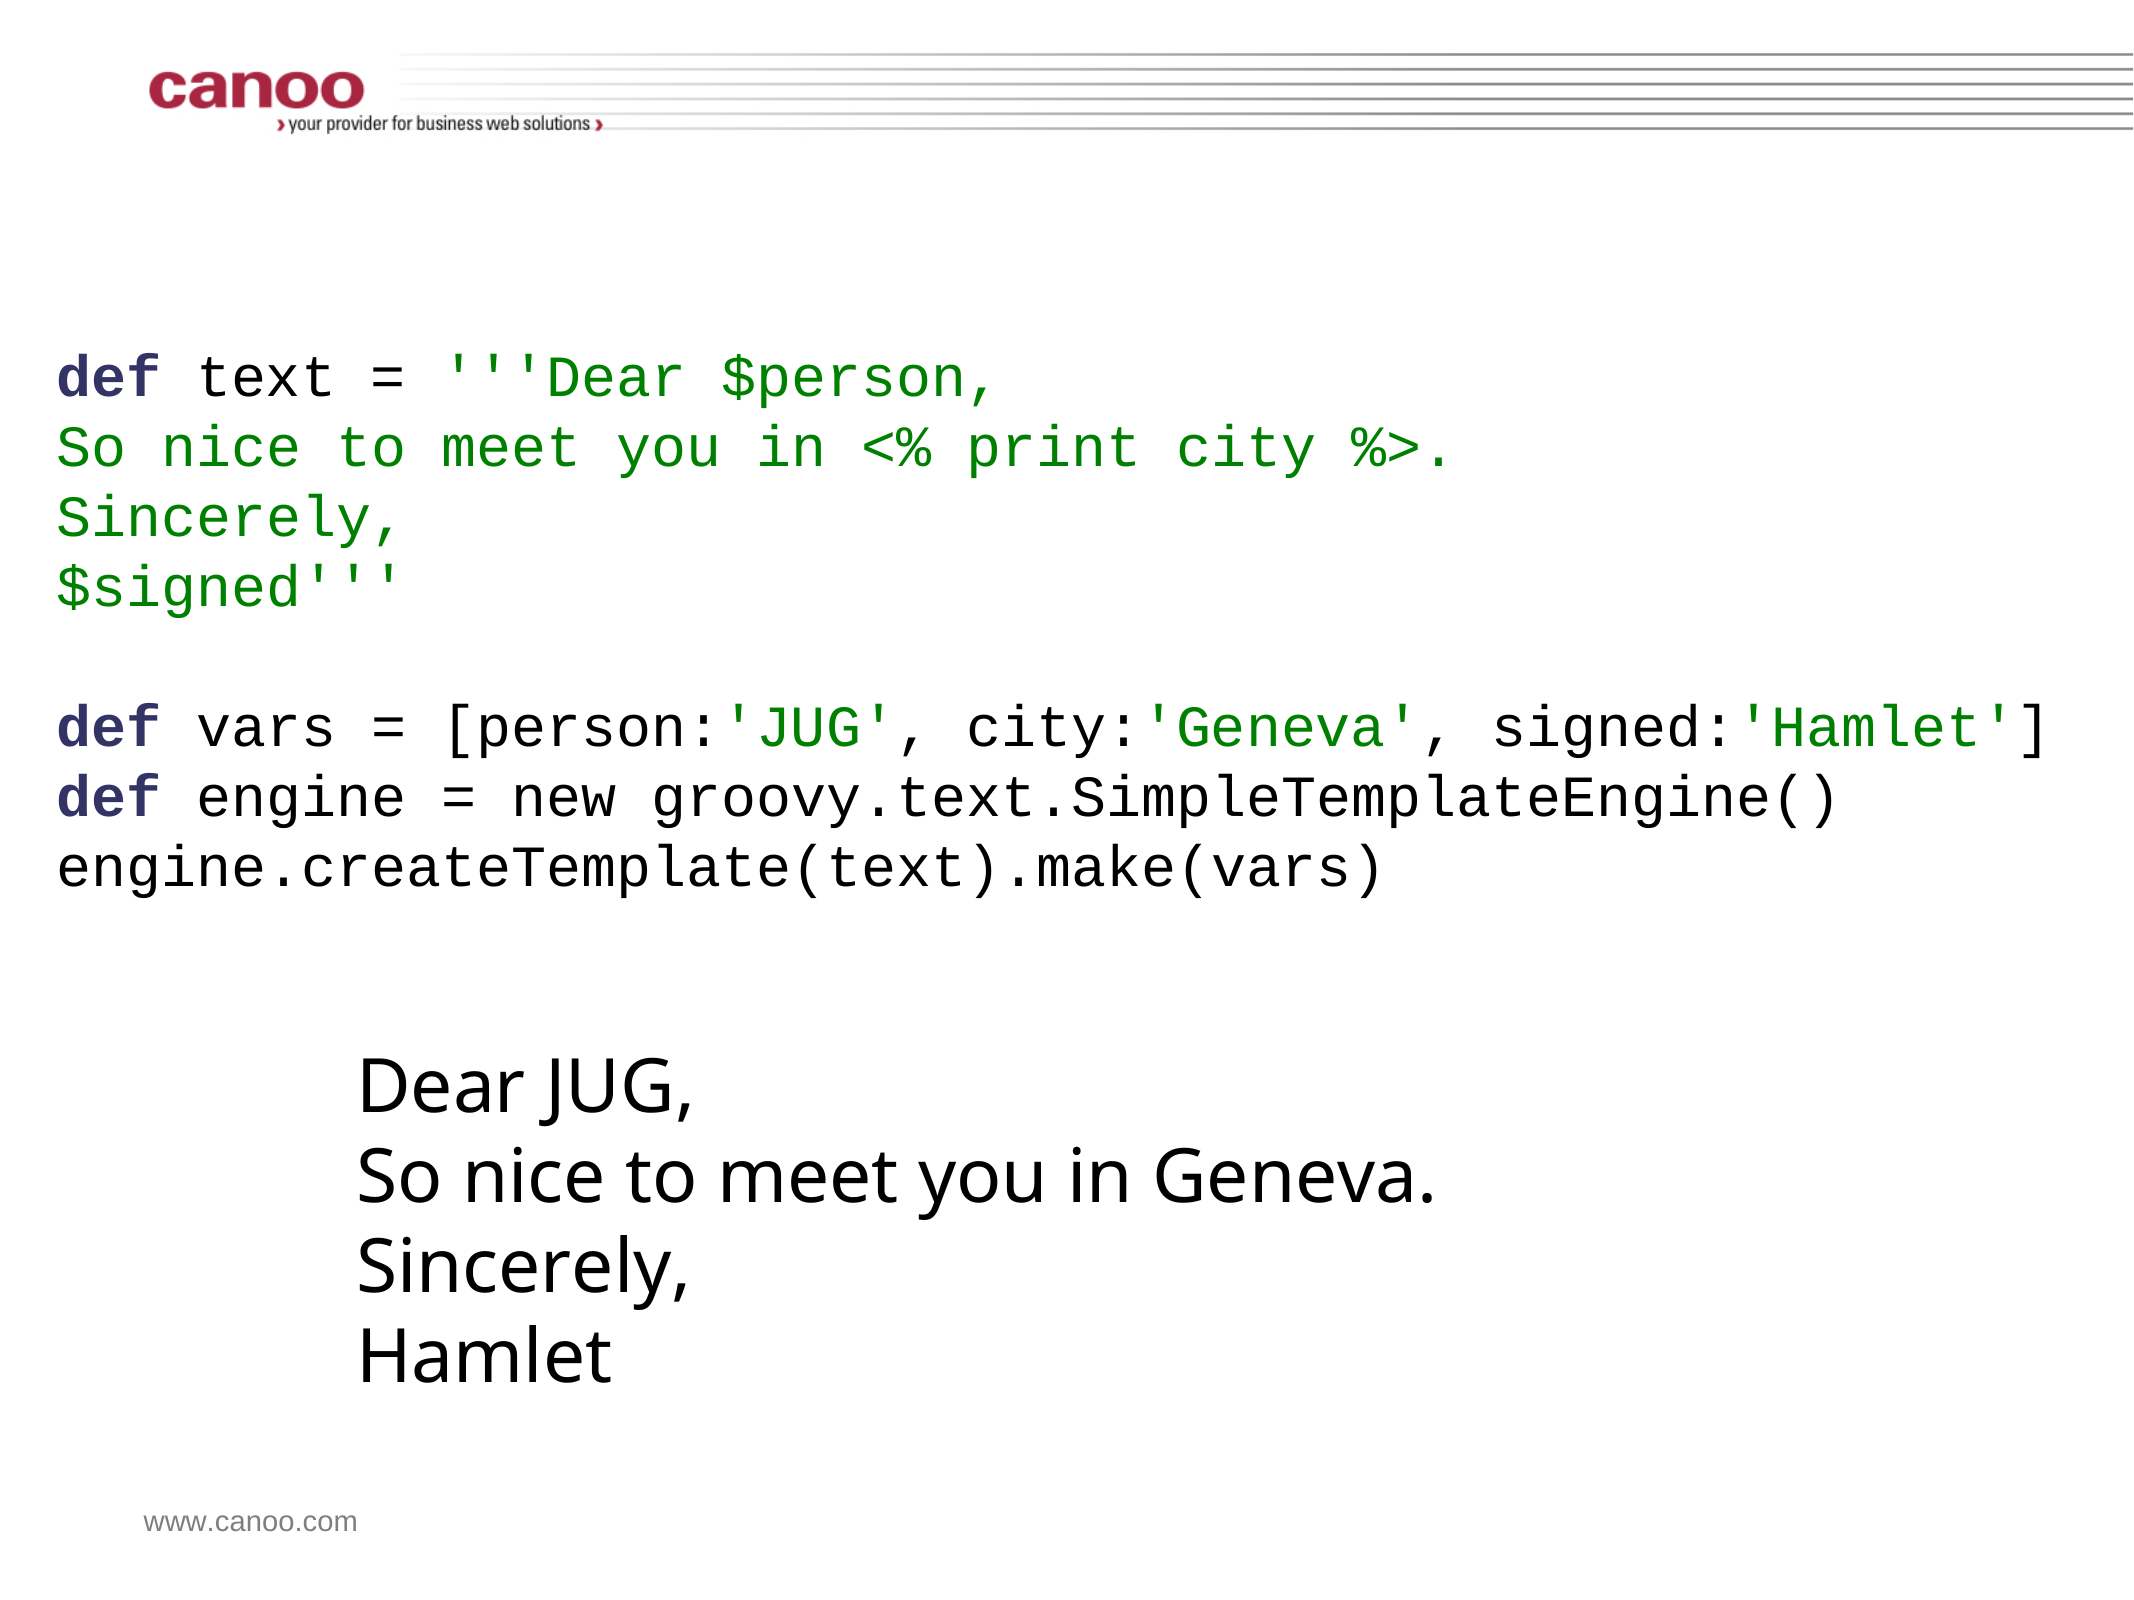

def text = '''Dear $person,
So nice to meet you in <% print city %>.
Sincerely,
$signed'''
def vars = [person:'JUG', city:'Geneva', signed:'Hamlet']
def engine = new groovy.text.SimpleTemplateEngine()
engine.createTemplate(text).make(vars)
		Dear JUG,
		So nice to meet you in Geneva.
		Sincerely,
		Hamlet